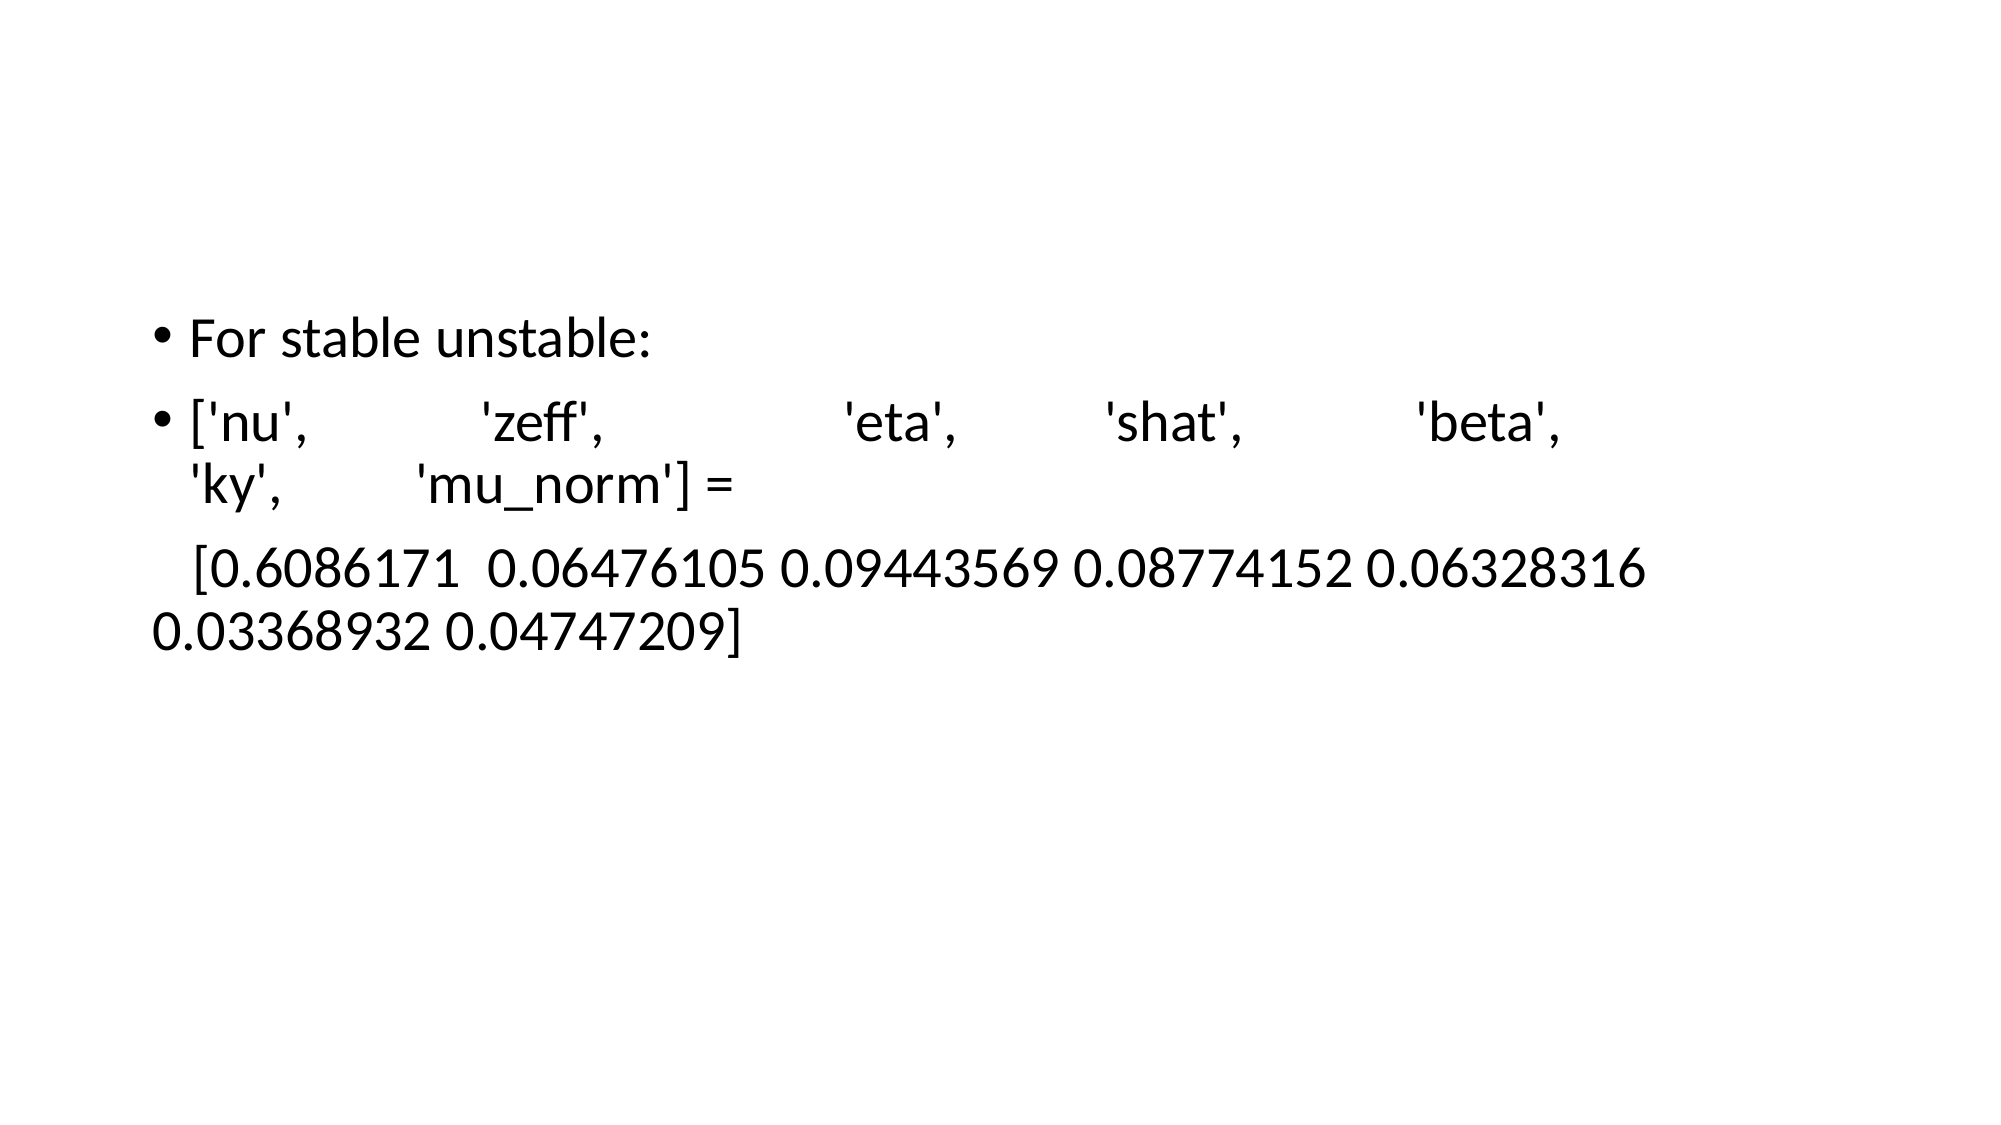

#
For stable unstable:
['nu', 'zeff', 'eta', 'shat', 'beta', 'ky', 'mu_norm'] =
 [0.6086171 0.06476105 0.09443569 0.08774152 0.06328316 0.03368932 0.04747209]